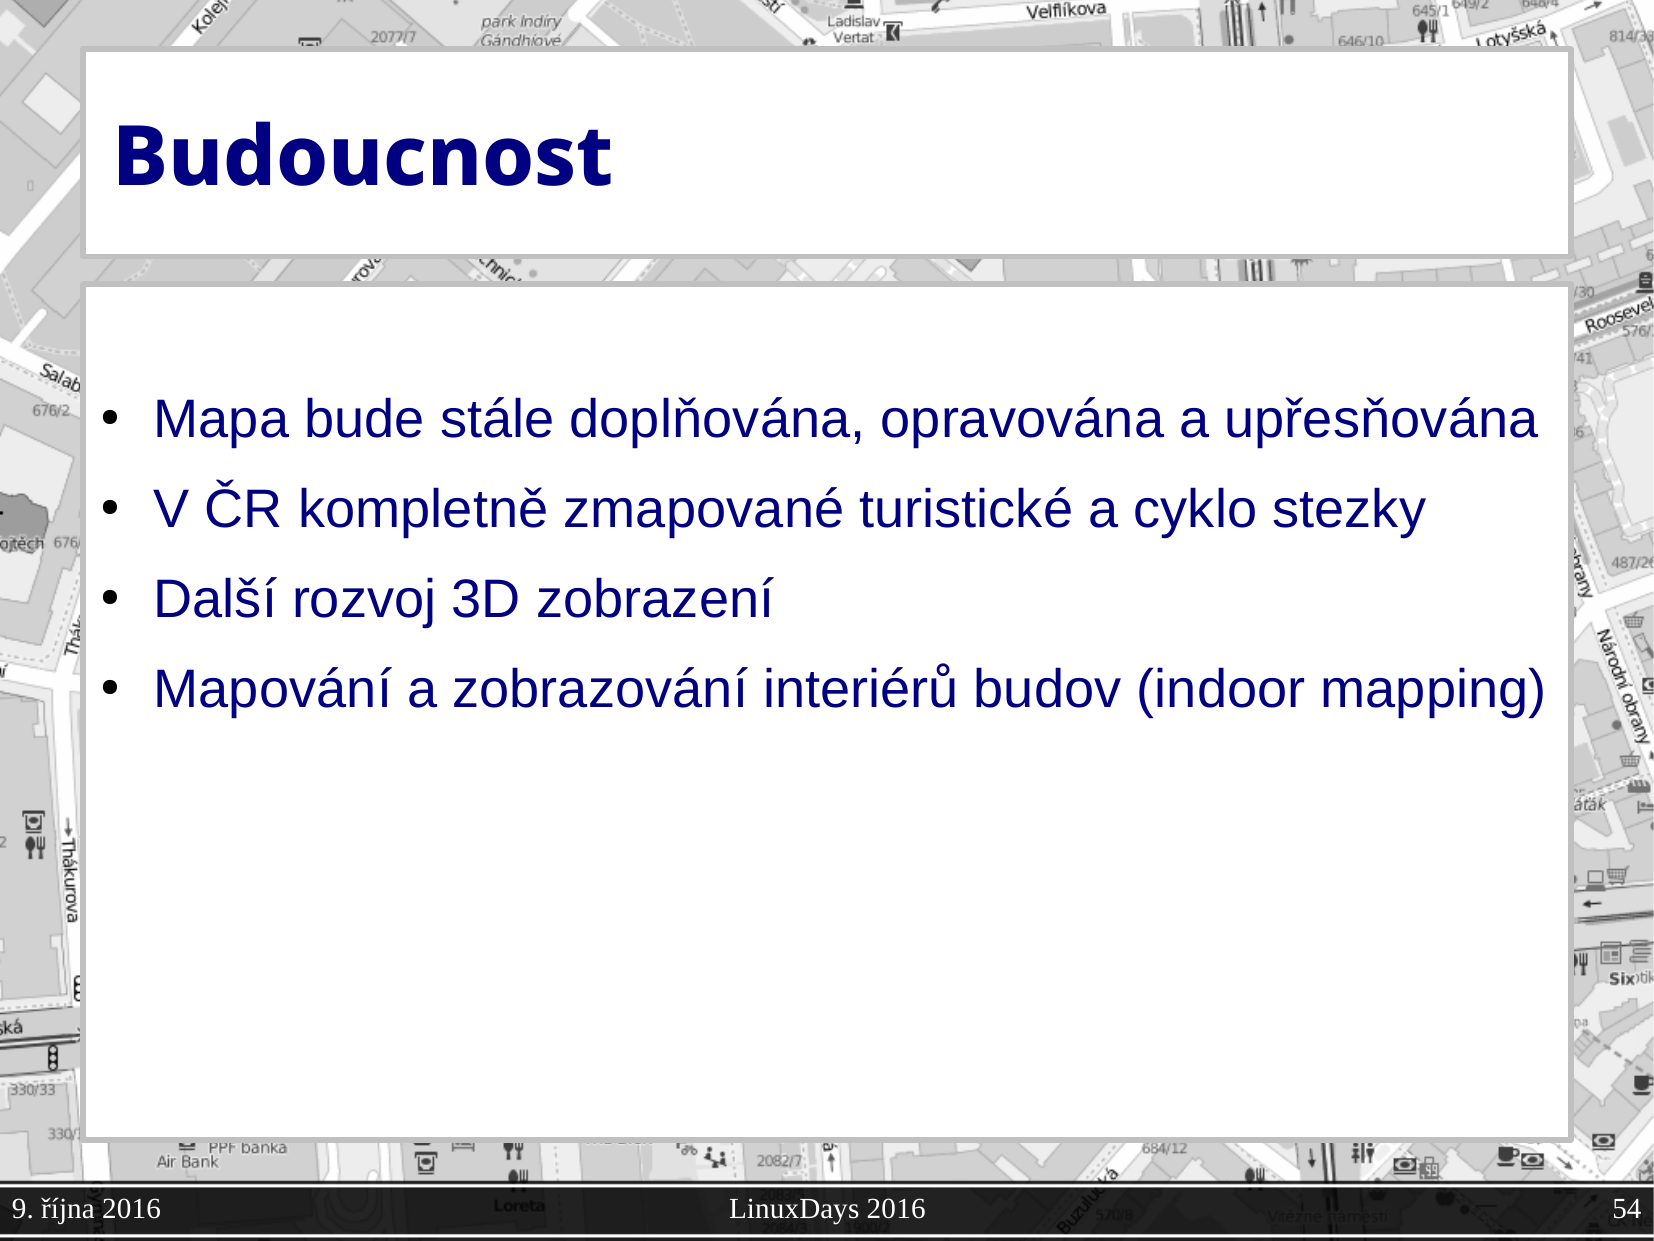

# Budoucnost
Mapa bude stále doplňována, opravována a upřesňována
V ČR kompletně zmapované turistické a cyklo stezky
Další rozvoj 3D zobrazení
Mapování a zobrazování interiérů budov (indoor mapping)
18. listopadu 2015
Marián Kyral - GISday 2015, Praha
54